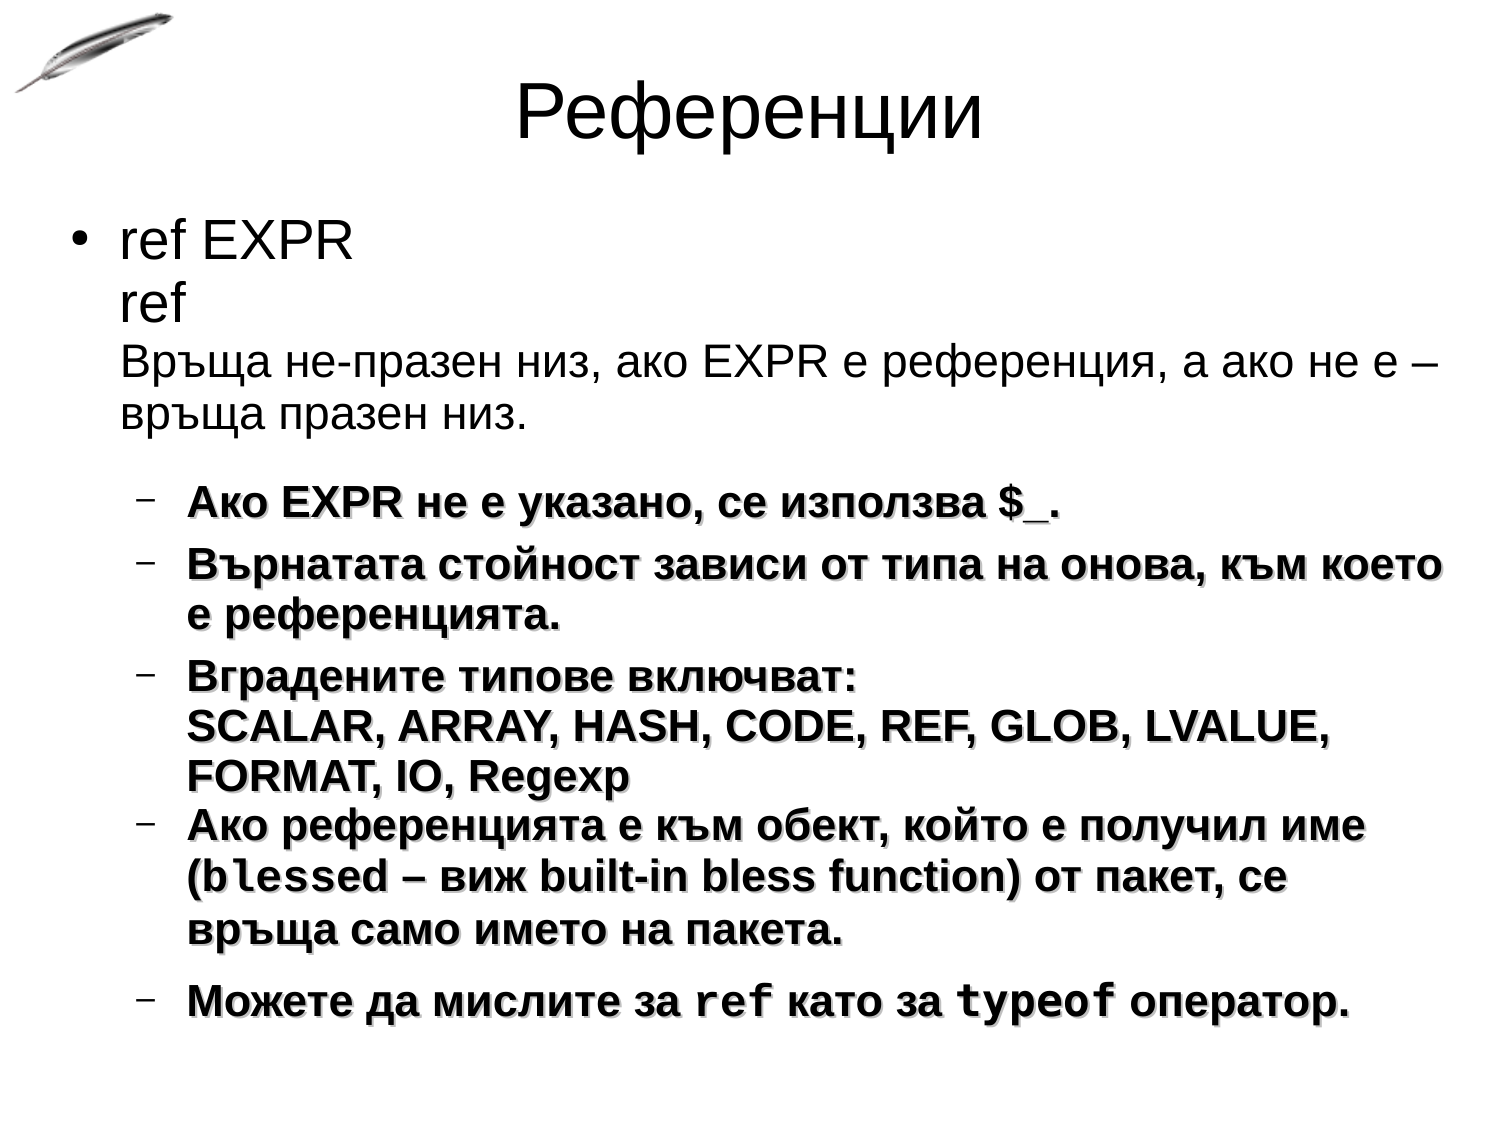

# Референции
ref EXPR
ref
Връща не-празен низ, ако EXPR е референция, а ако не е – връща празен низ.
Ако EXPR не е указано, се използва $_.
Върнатата стойност зависи от типа на онова, към което е референцията.
Вградените типове включват:
SCALAR, ARRAY, HASH, CODE, REF, GLOB, LVALUE, FORMAT, IO, Regexp
Ако референцията е към обект, който е получил име (blessed – виж built-in bless function) от пакет, се връща само името на пакета.
Можете да мислите за ref като за typeof оператор.